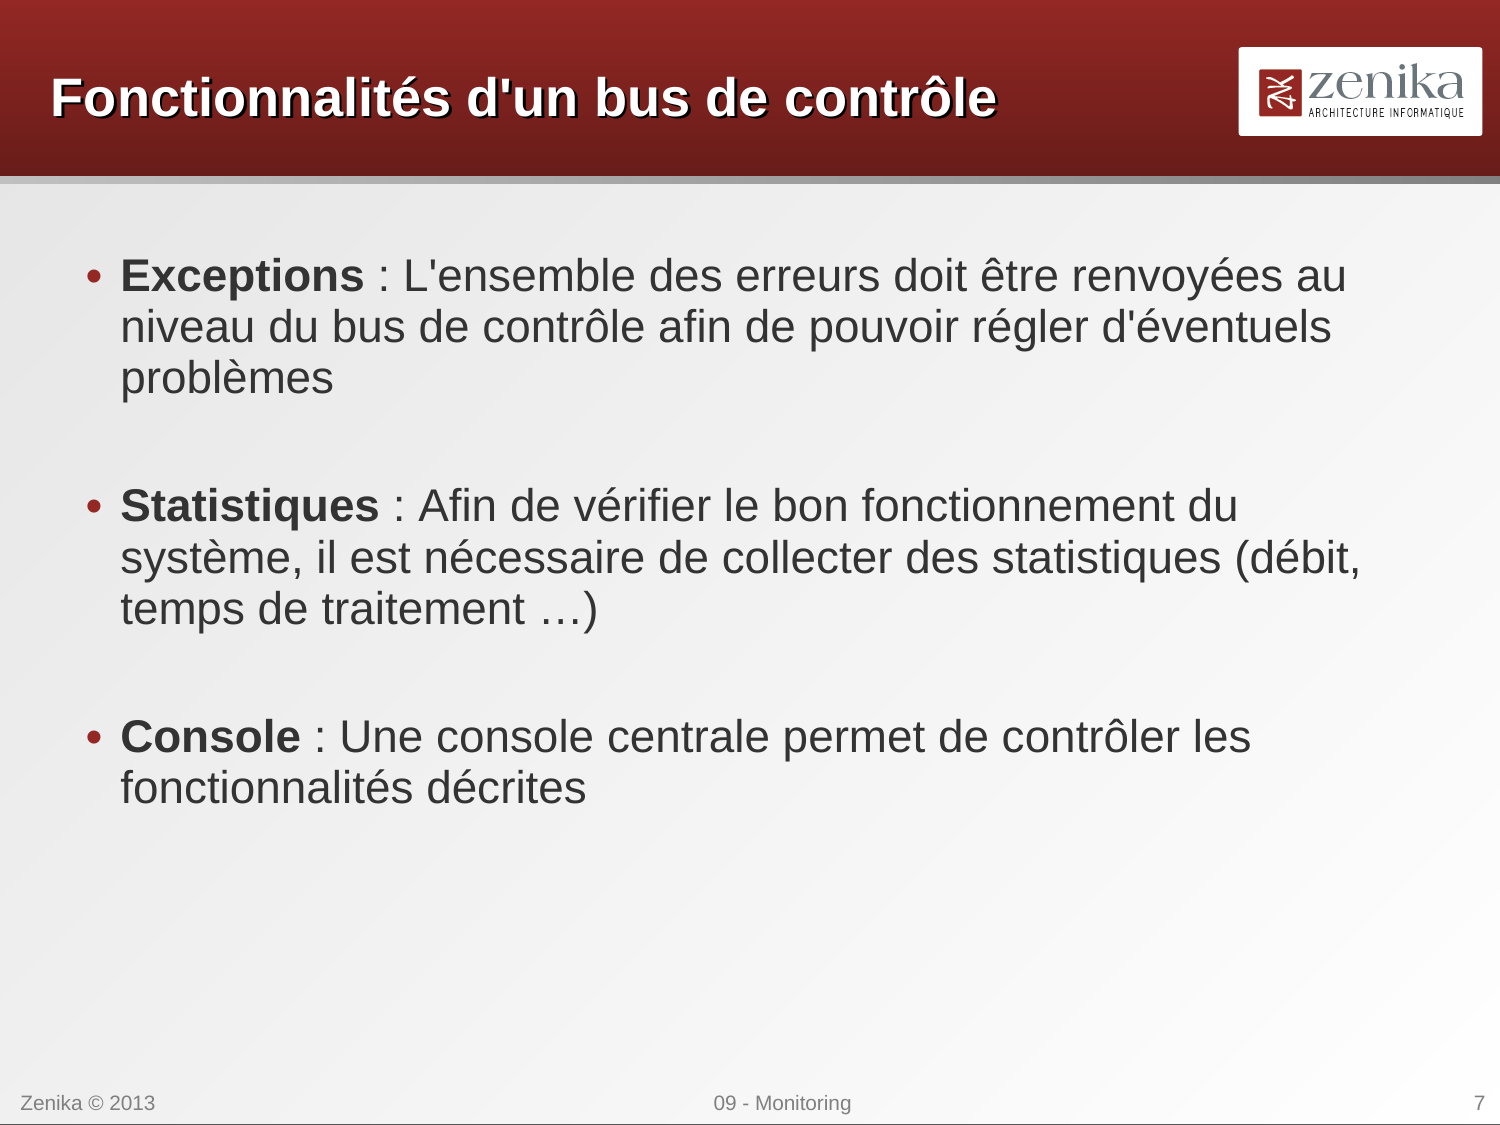

# Fonctionnalités d'un bus de contrôle
Exceptions : L'ensemble des erreurs doit être renvoyées au niveau du bus de contrôle afin de pouvoir régler d'éventuels problèmes
Statistiques : Afin de vérifier le bon fonctionnement du système, il est nécessaire de collecter des statistiques (débit, temps de traitement …)
Console : Une console centrale permet de contrôler les fonctionnalités décrites